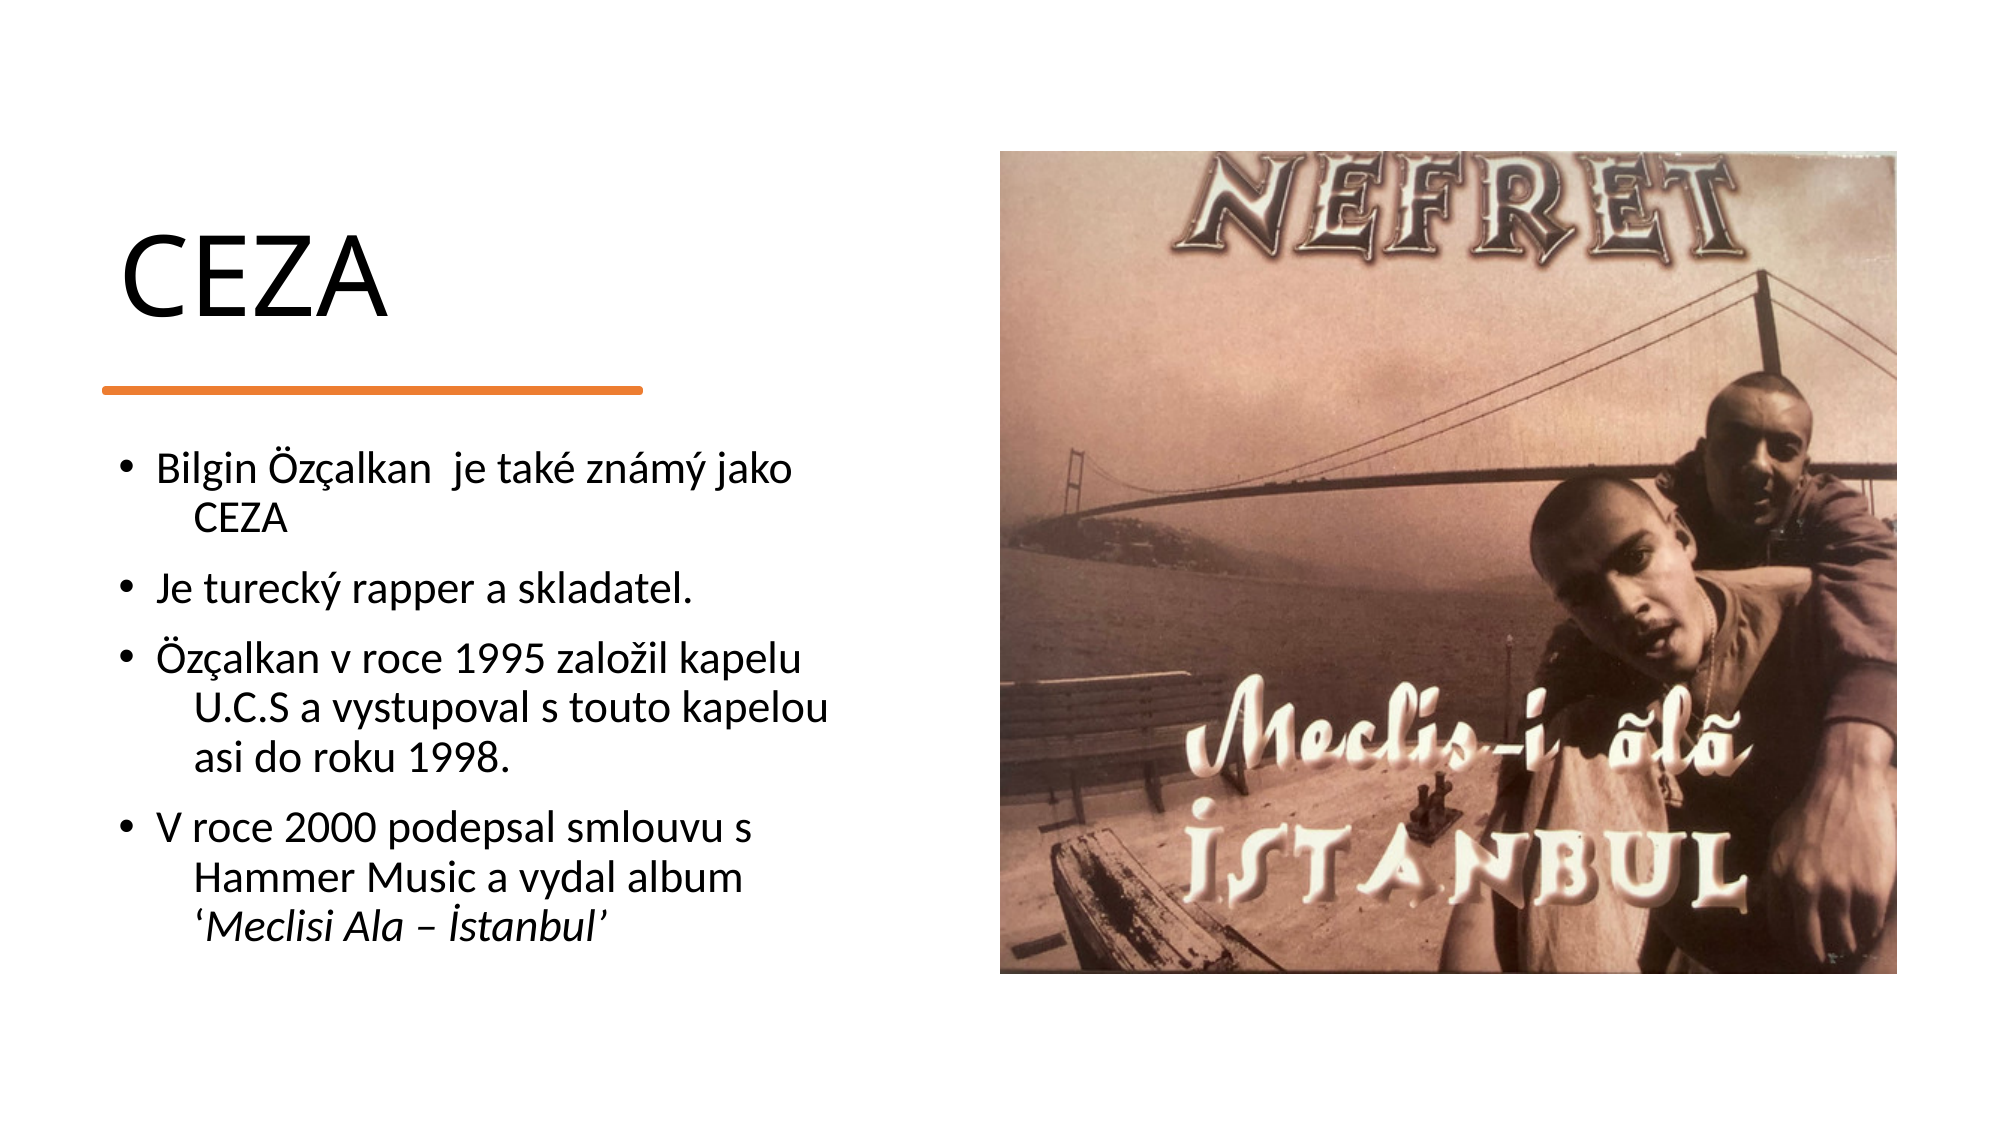

# CEZA
Bilgin Özçalkan je také známý jako CEZA
Je turecký rapper a skladatel.
Özçalkan v roce 1995 založil kapelu U.C.S a vystupoval s touto kapelou asi do roku 1998.
V roce 2000 podepsal smlouvu s Hammer Music a vydal album ‘Meclisi Ala – İstanbul’